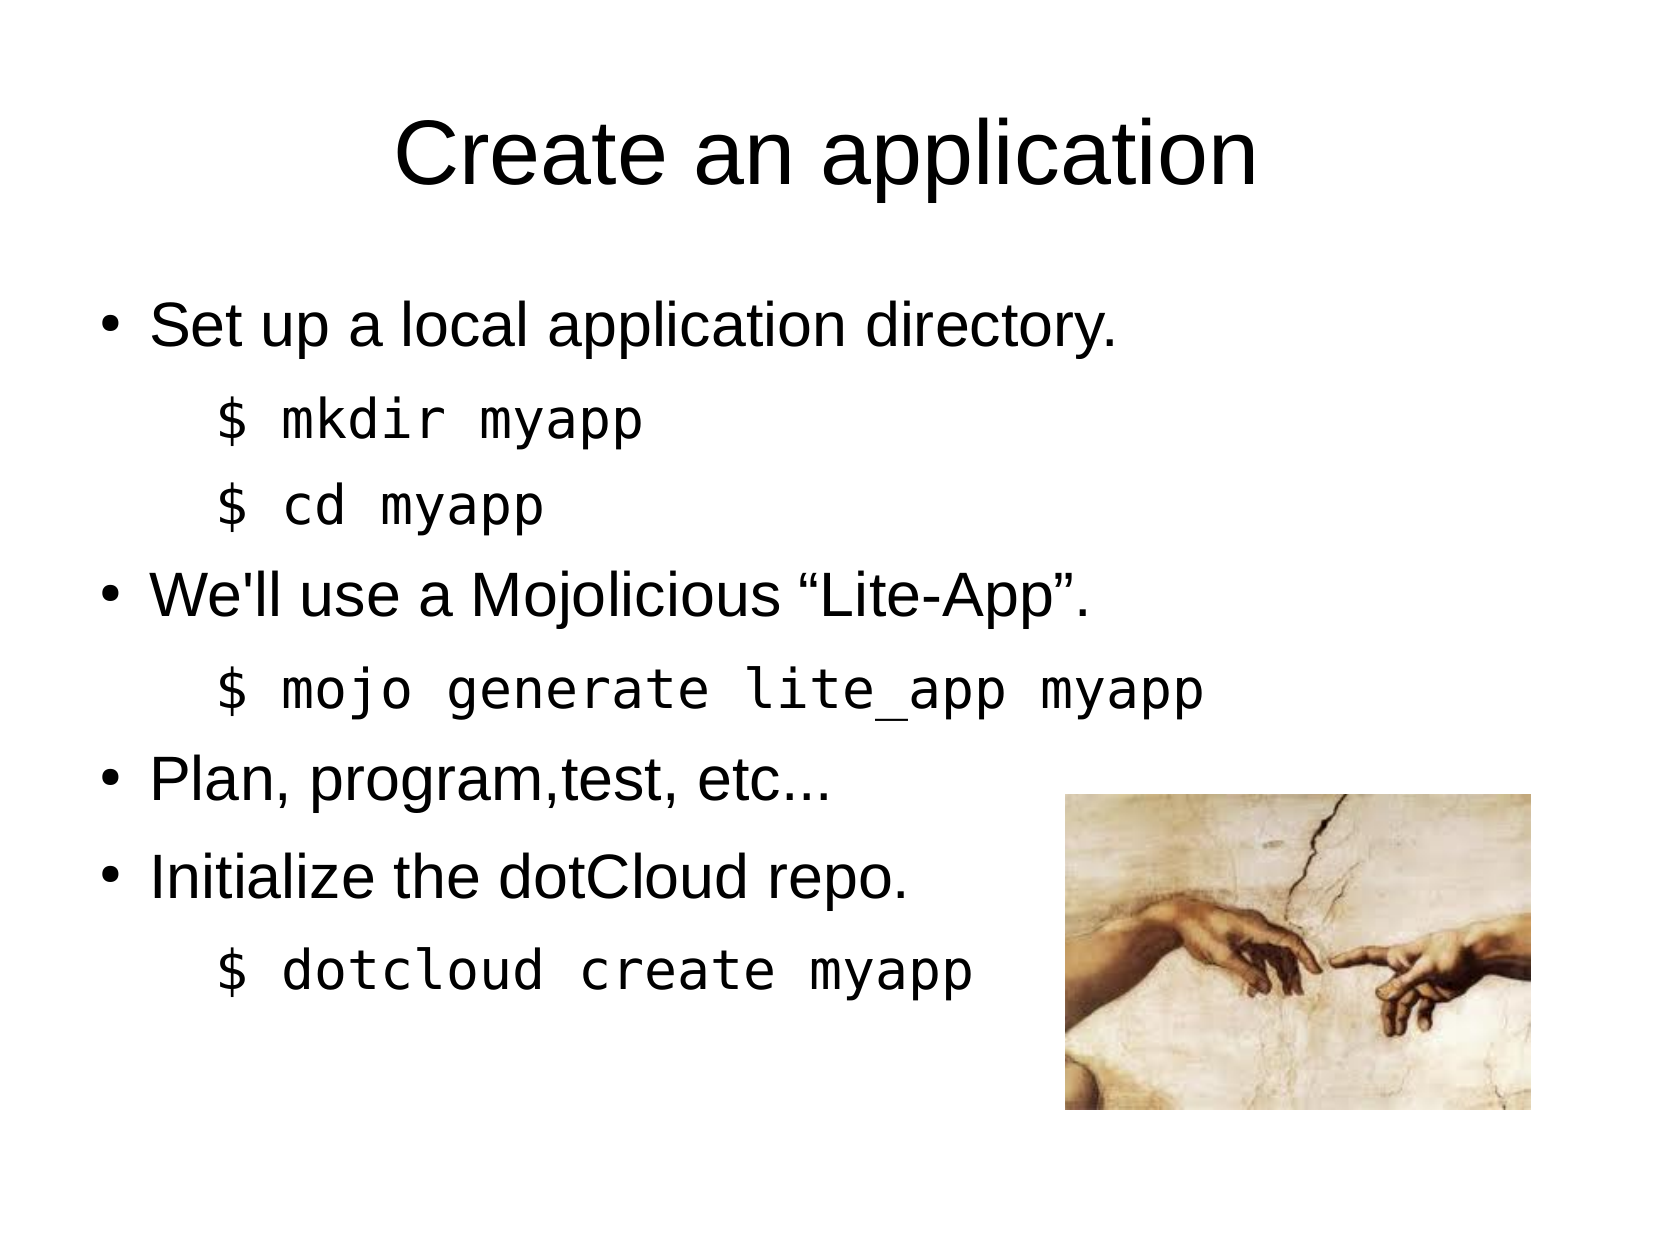

# Create an application
Set up a local application directory.
$ mkdir myapp
$ cd myapp
We'll use a Mojolicious “Lite-App”.
$ mojo generate lite_app myapp
Plan, program,test, etc...
Initialize the dotCloud repo.
$ dotcloud create myapp